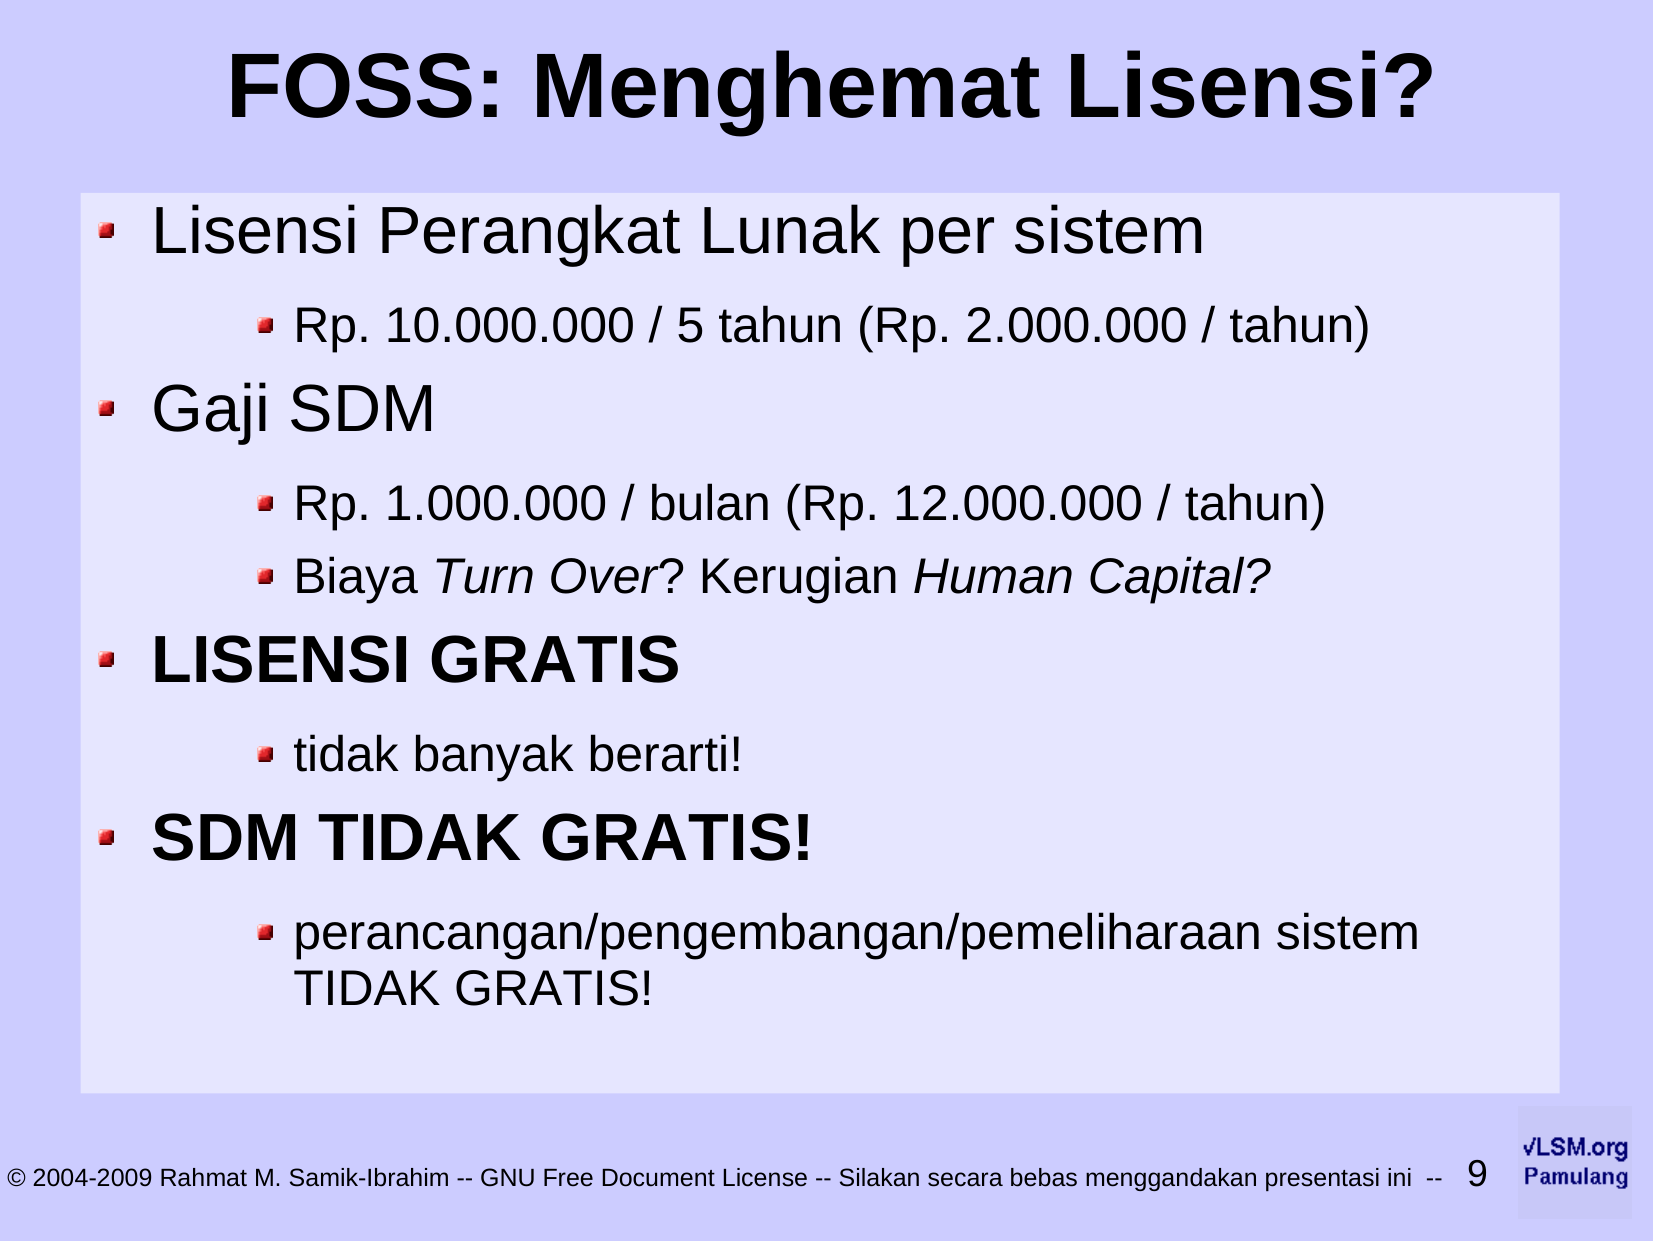

# FOSS: Menghemat Lisensi?
Lisensi Perangkat Lunak per sistem
Rp. 10.000.000 / 5 tahun (Rp. 2.000.000 / tahun)
Gaji SDM
Rp. 1.000.000 / bulan (Rp. 12.000.000 / tahun)
Biaya Turn Over? Kerugian Human Capital?
LISENSI GRATIS
tidak banyak berarti!
SDM TIDAK GRATIS!
perancangan/pengembangan/pemeliharaan sistem TIDAK GRATIS!